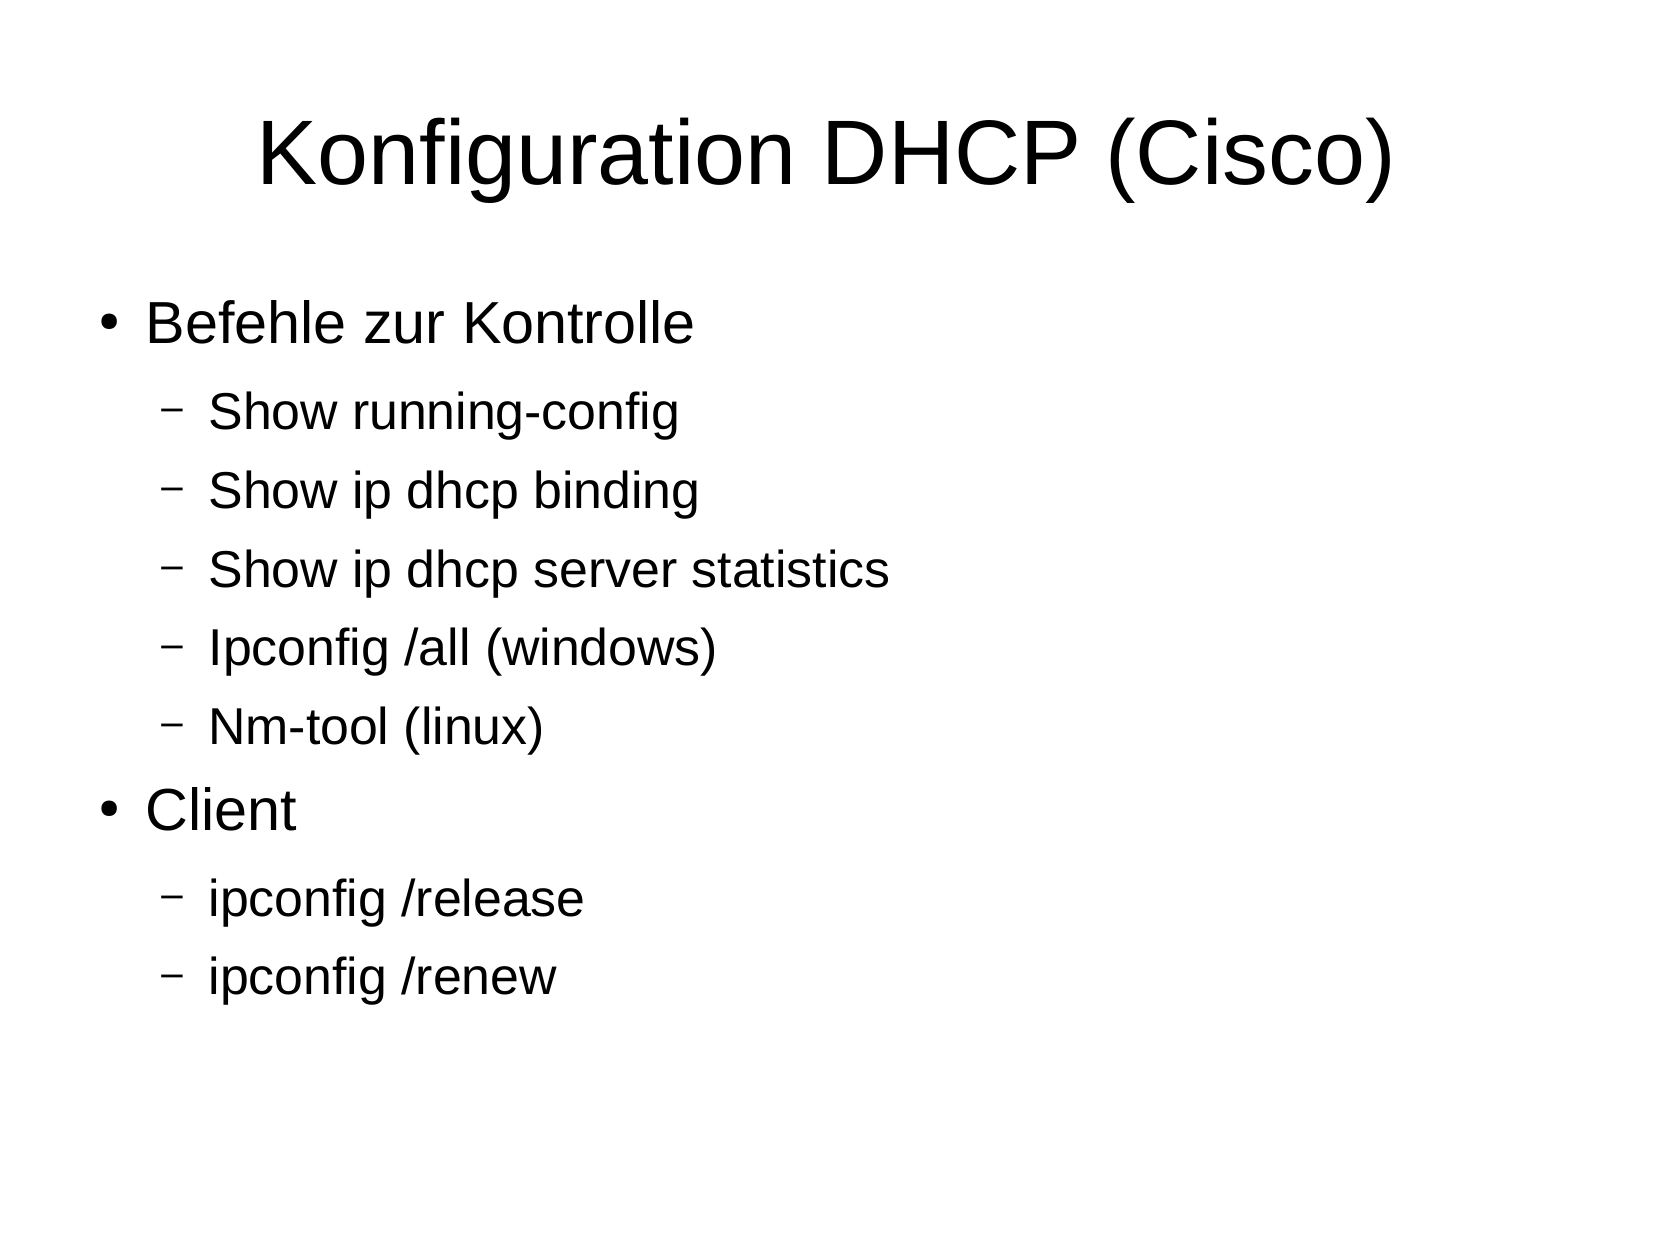

# Konfiguration DHCP (Cisco)
Befehle zur Kontrolle
Show running-config
Show ip dhcp binding
Show ip dhcp server statistics
Ipconfig /all (windows)
Nm-tool (linux)
Client
ipconfig /release
ipconfig /renew